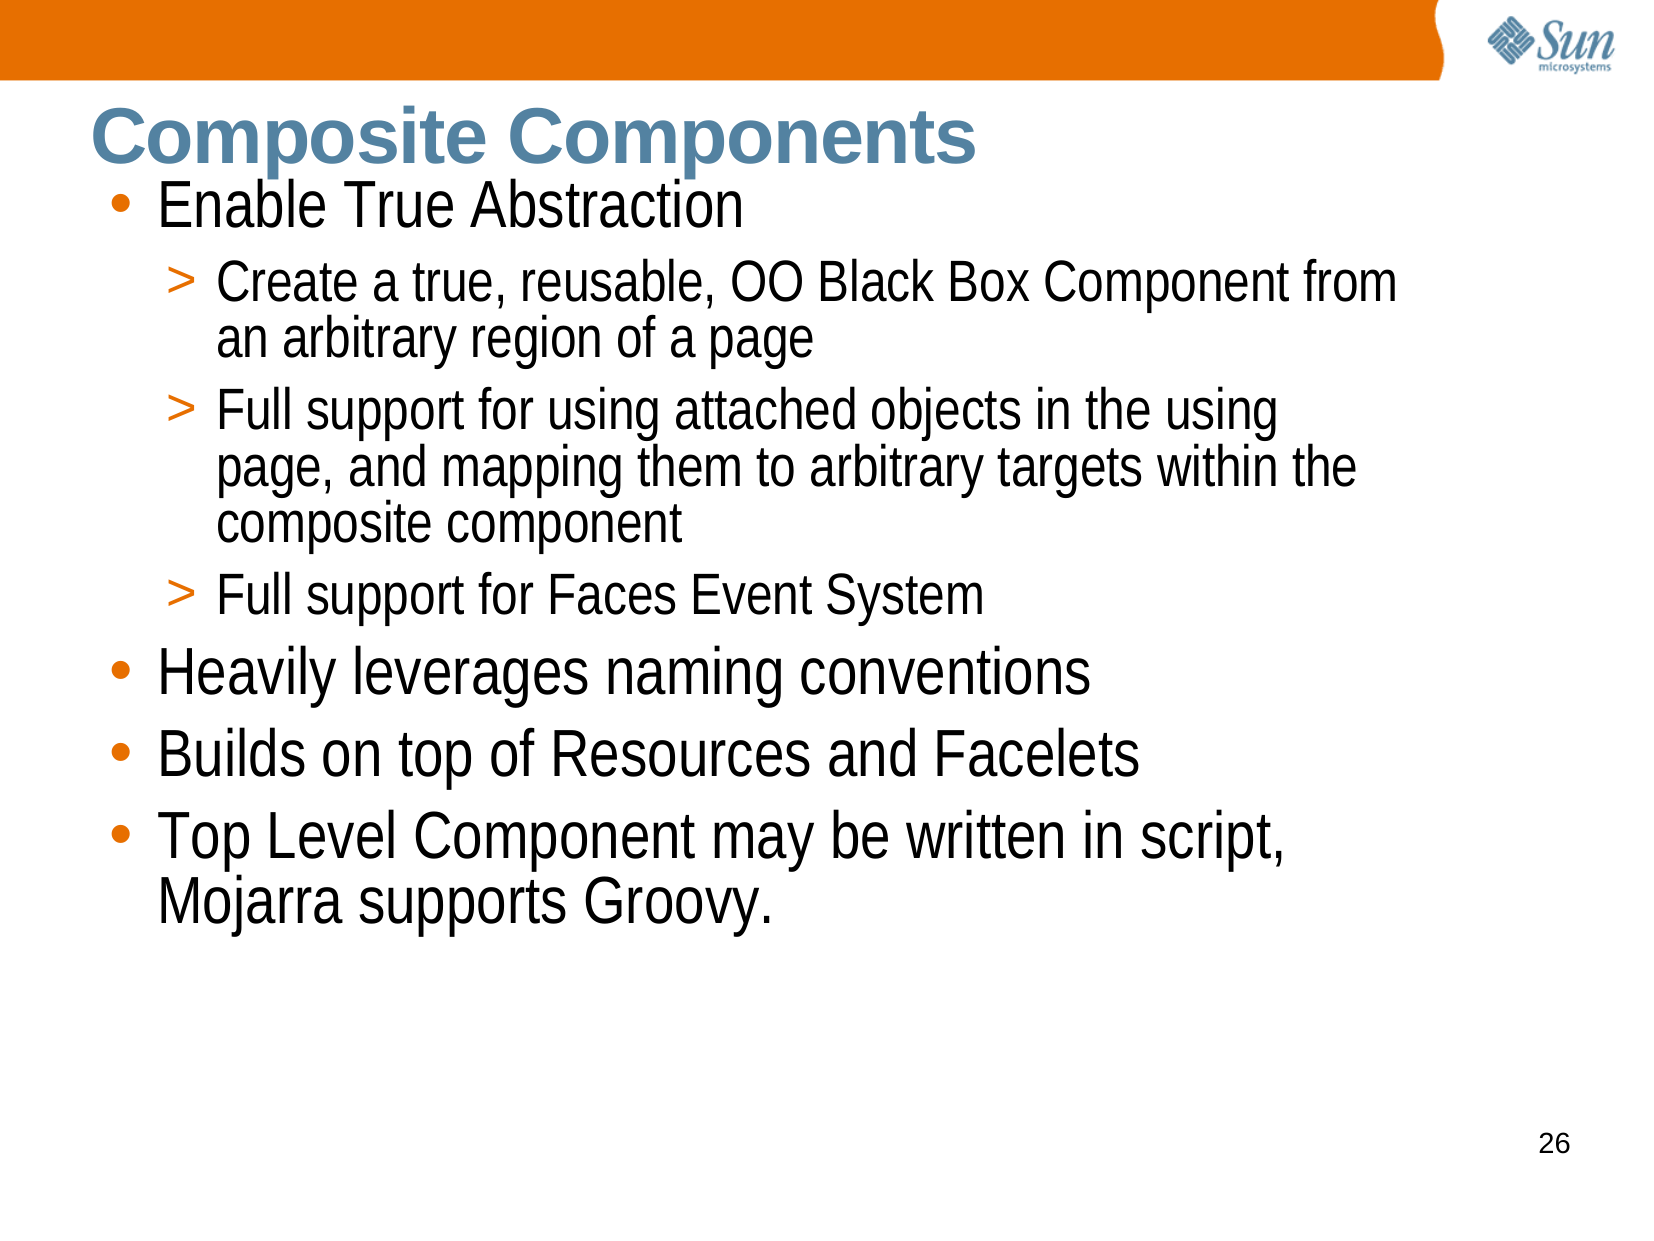

# Composite Components
Enable True Abstraction
Create a true, reusable, OO Black Box Component from an arbitrary region of a page
Full support for using attached objects in the using page, and mapping them to arbitrary targets within the composite component
Full support for Faces Event System
Heavily leverages naming conventions
Builds on top of Resources and Facelets
Top Level Component may be written in script, Mojarra supports Groovy.
26